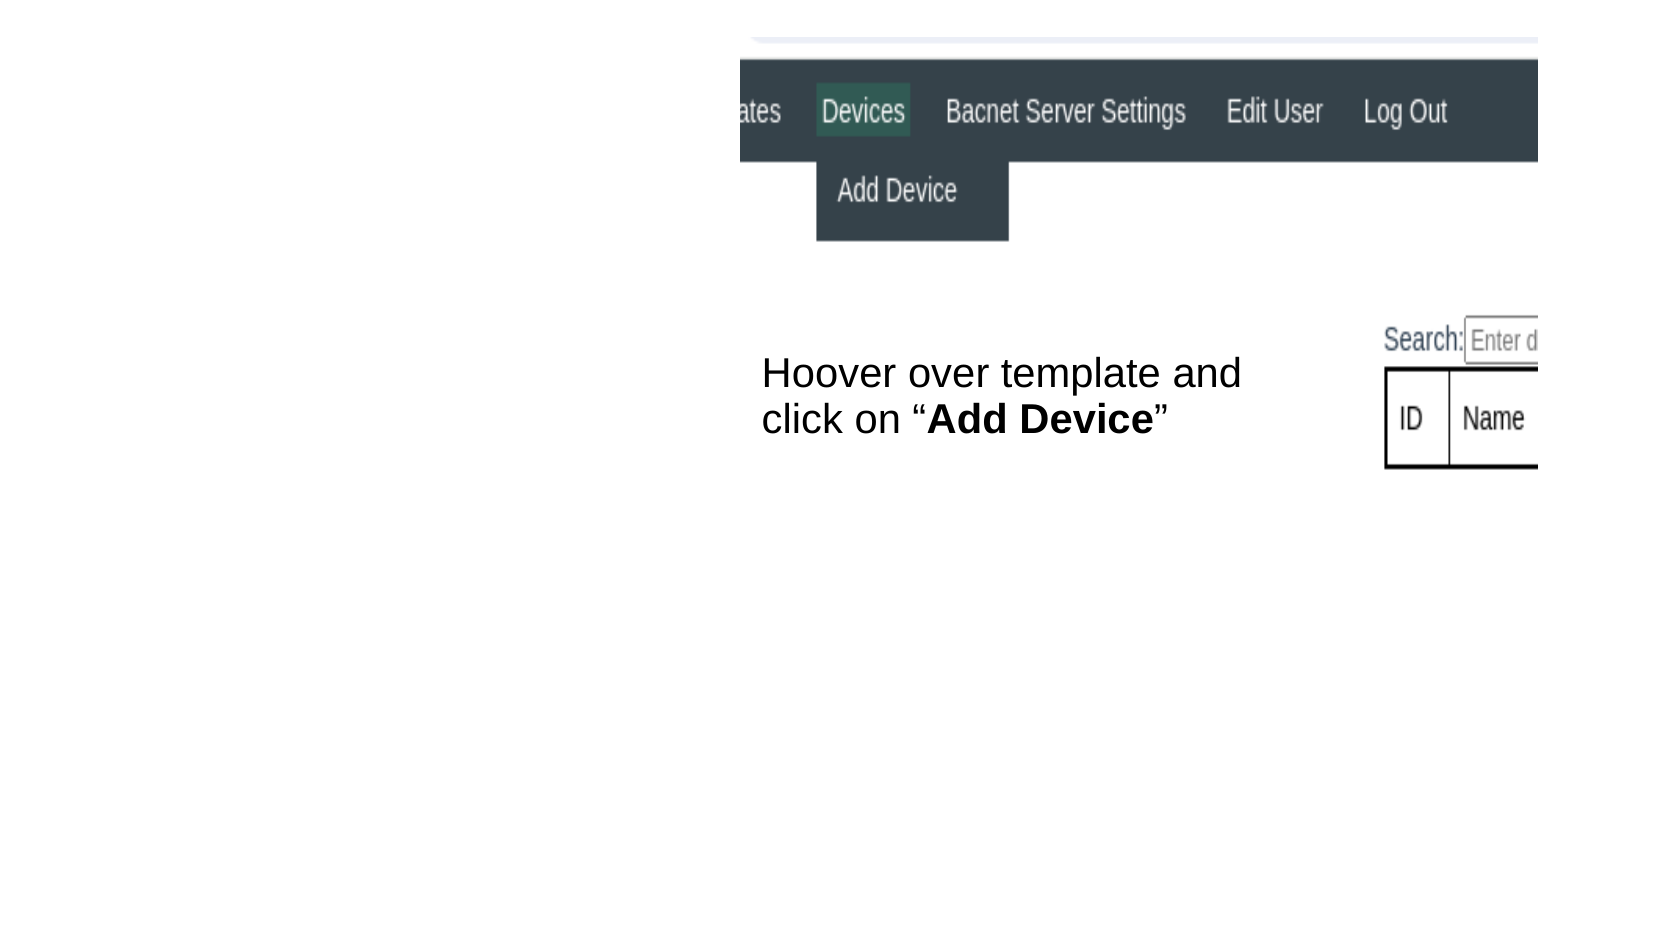

Hoover over template and click on “Add Device”